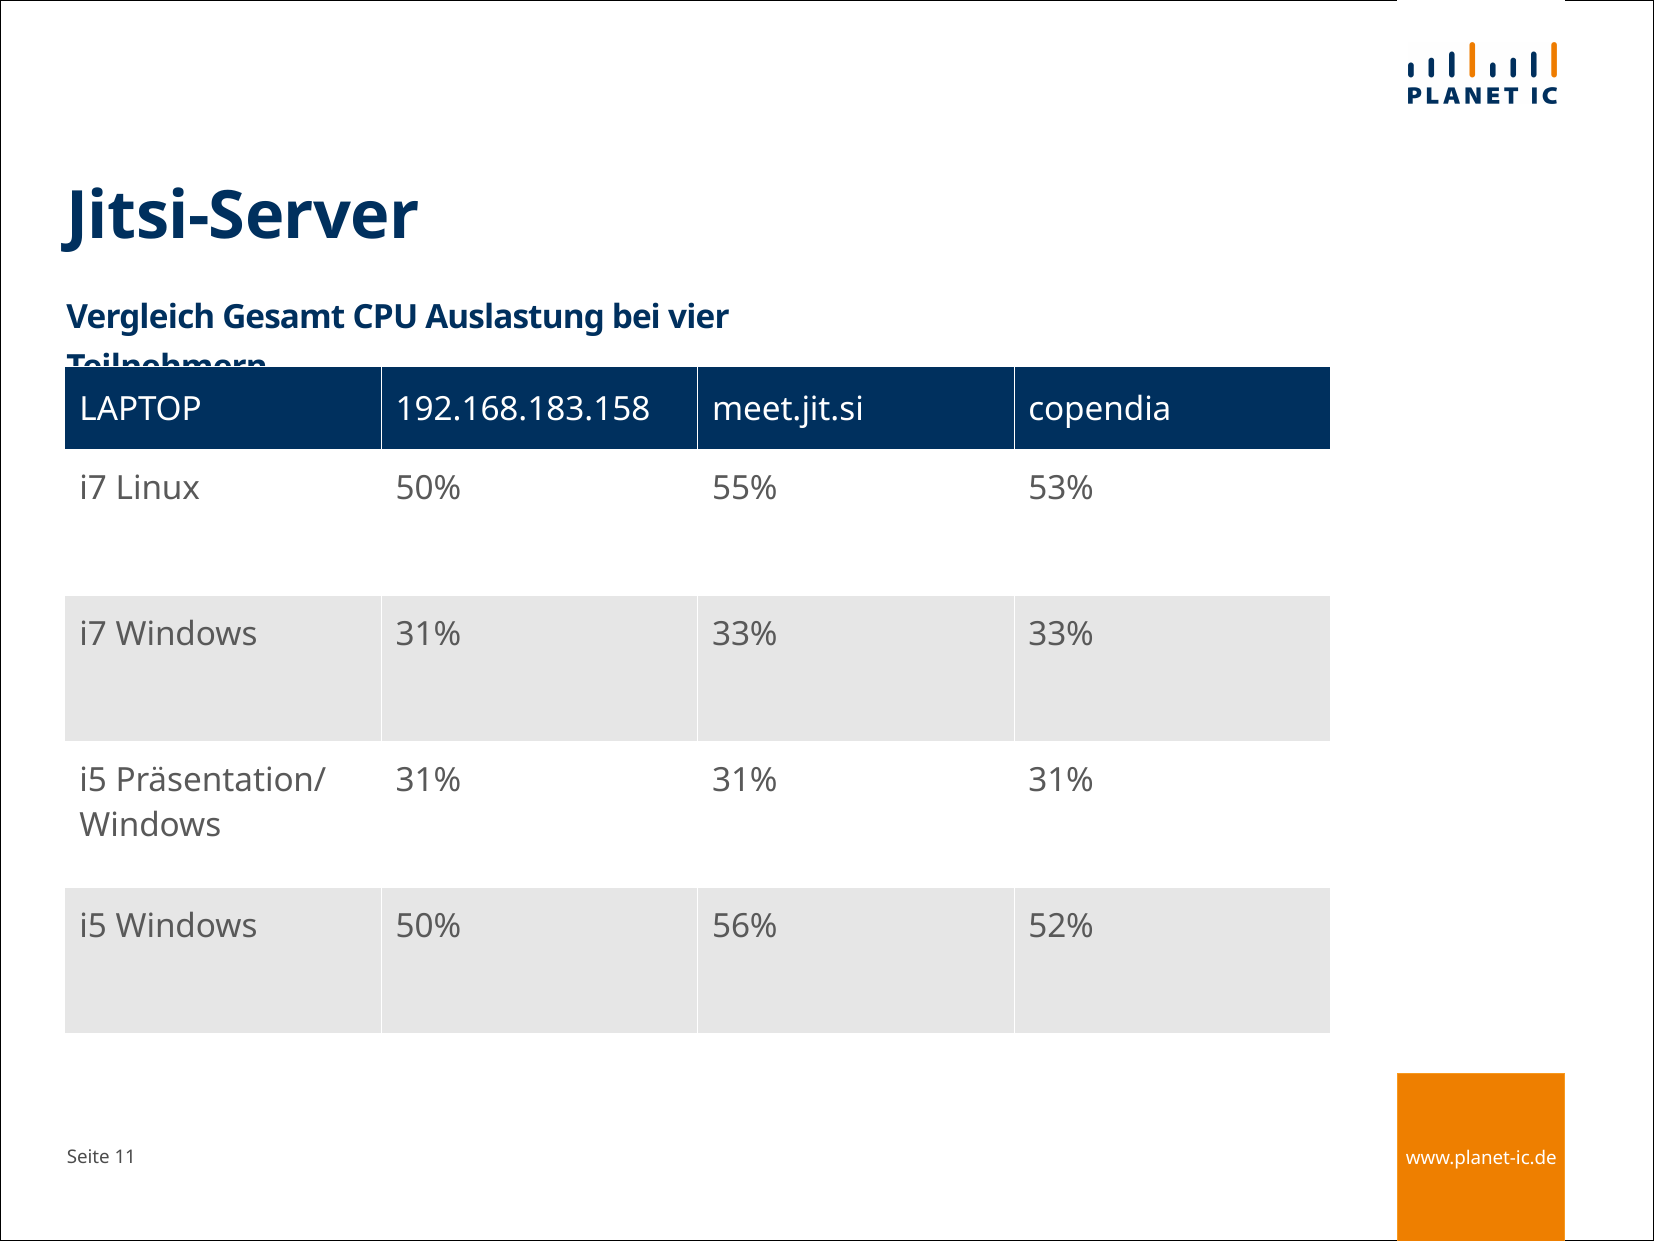

Jitsi-Server
Vergleich Gesamt CPU Auslastung bei vier Teilnehmern
| LAPTOP | 192.168.183.158 | meet.jit.si | copendia |
| --- | --- | --- | --- |
| i7 Linux | 50% | 55% | 53% |
| i7 Windows | 31% | 33% | 33% |
| i5 Präsentation/ Windows | 31% | 31% | 31% |
| i5 Windows | 50% | 56% | 52% |